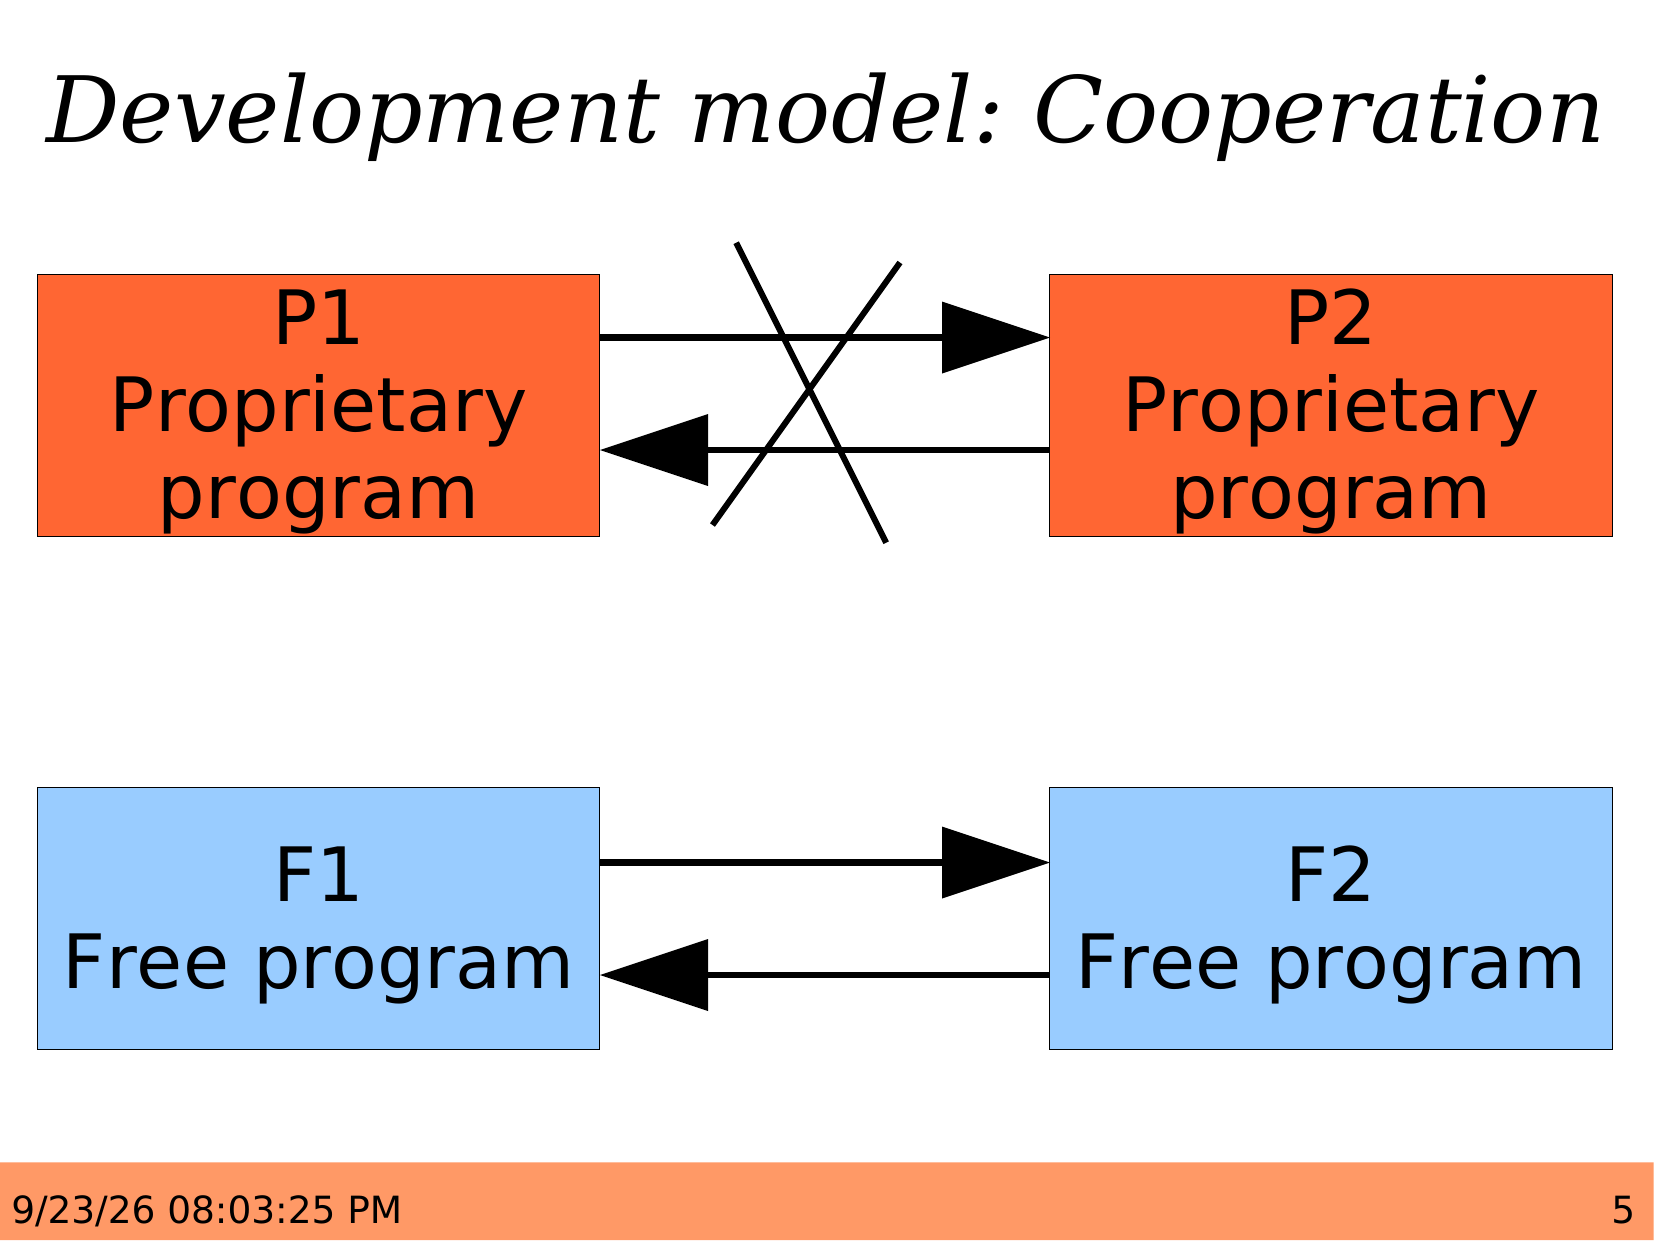

# Development model: Cooperation
P1
Proprietary
program
P2
Proprietary
program
F1
Free program
F2
Free program